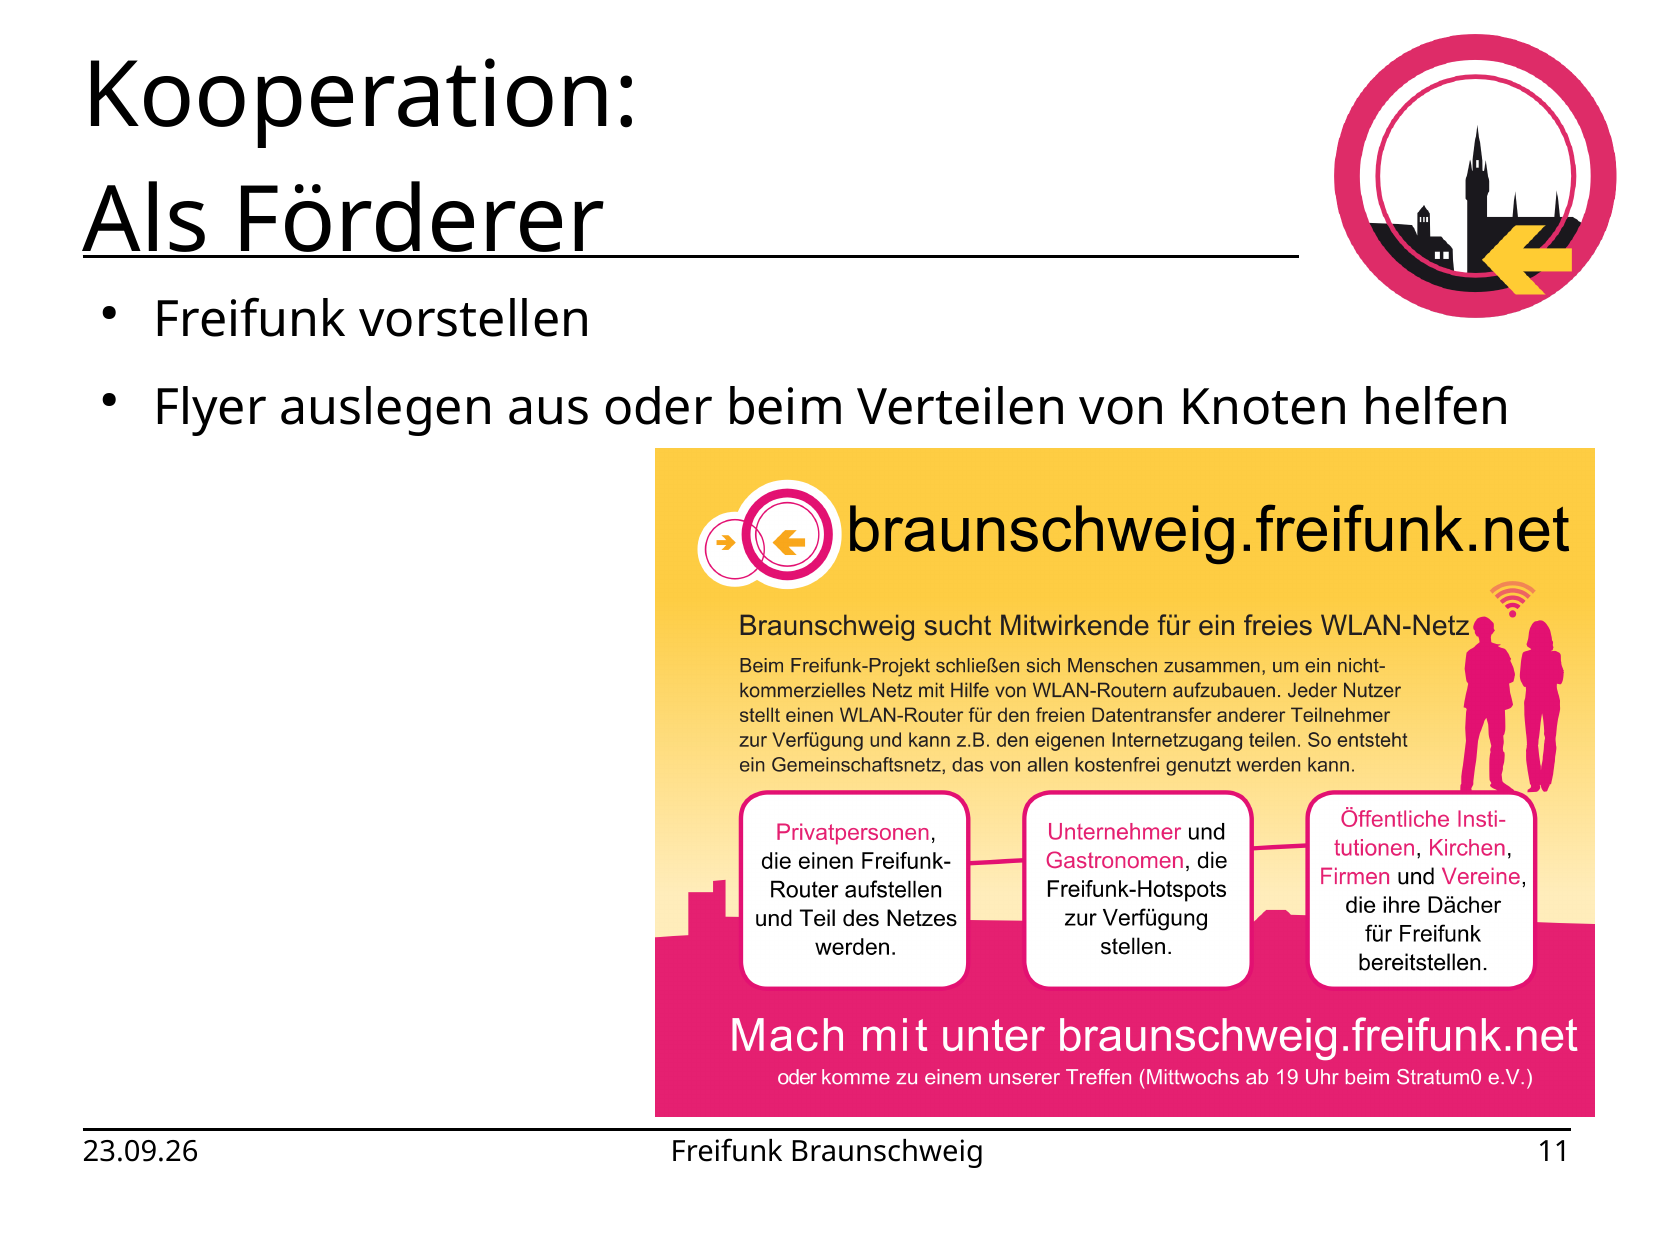

# Kooperation: Als Förderer
Freifunk vorstellen
Flyer auslegen aus oder beim Verteilen von Knoten helfen
Freifunk Braunschweig
11